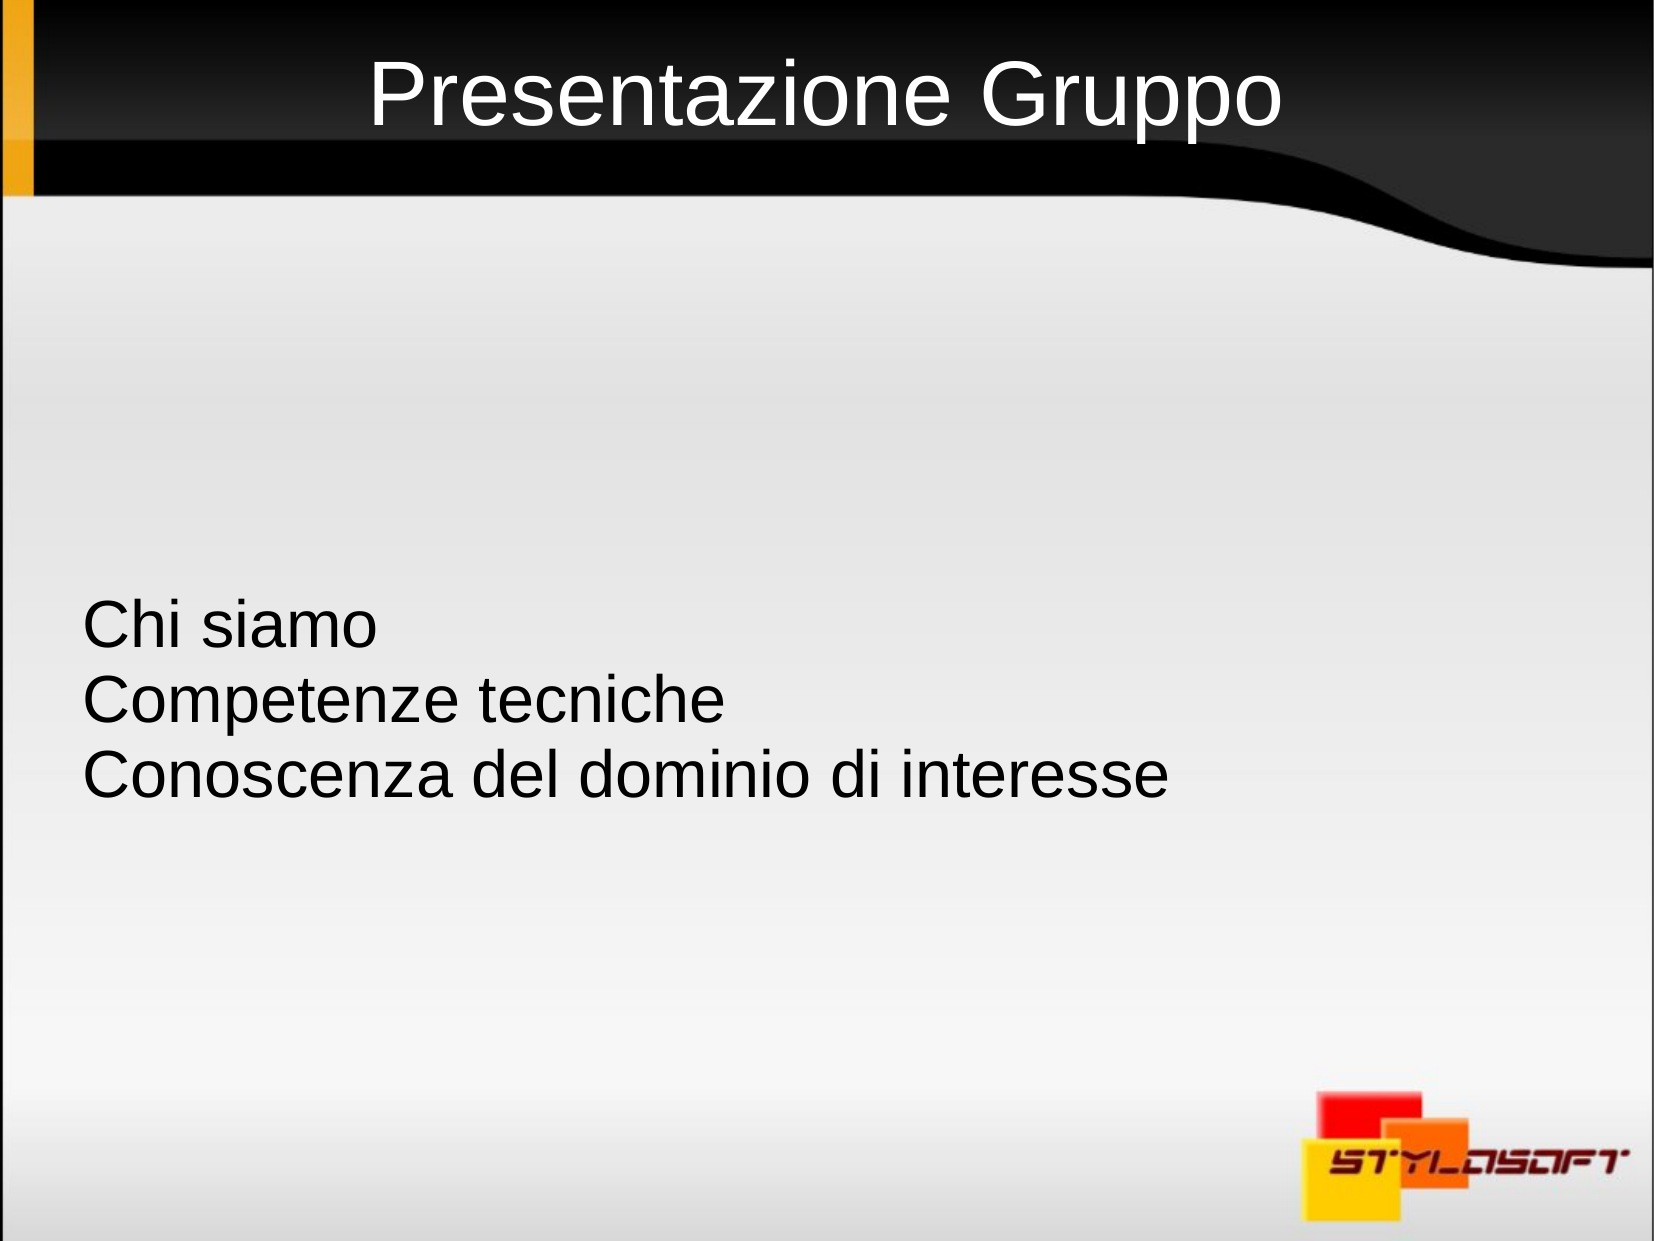

# Presentazione Gruppo
Chi siamo
Competenze tecniche
Conoscenza del dominio di interesse